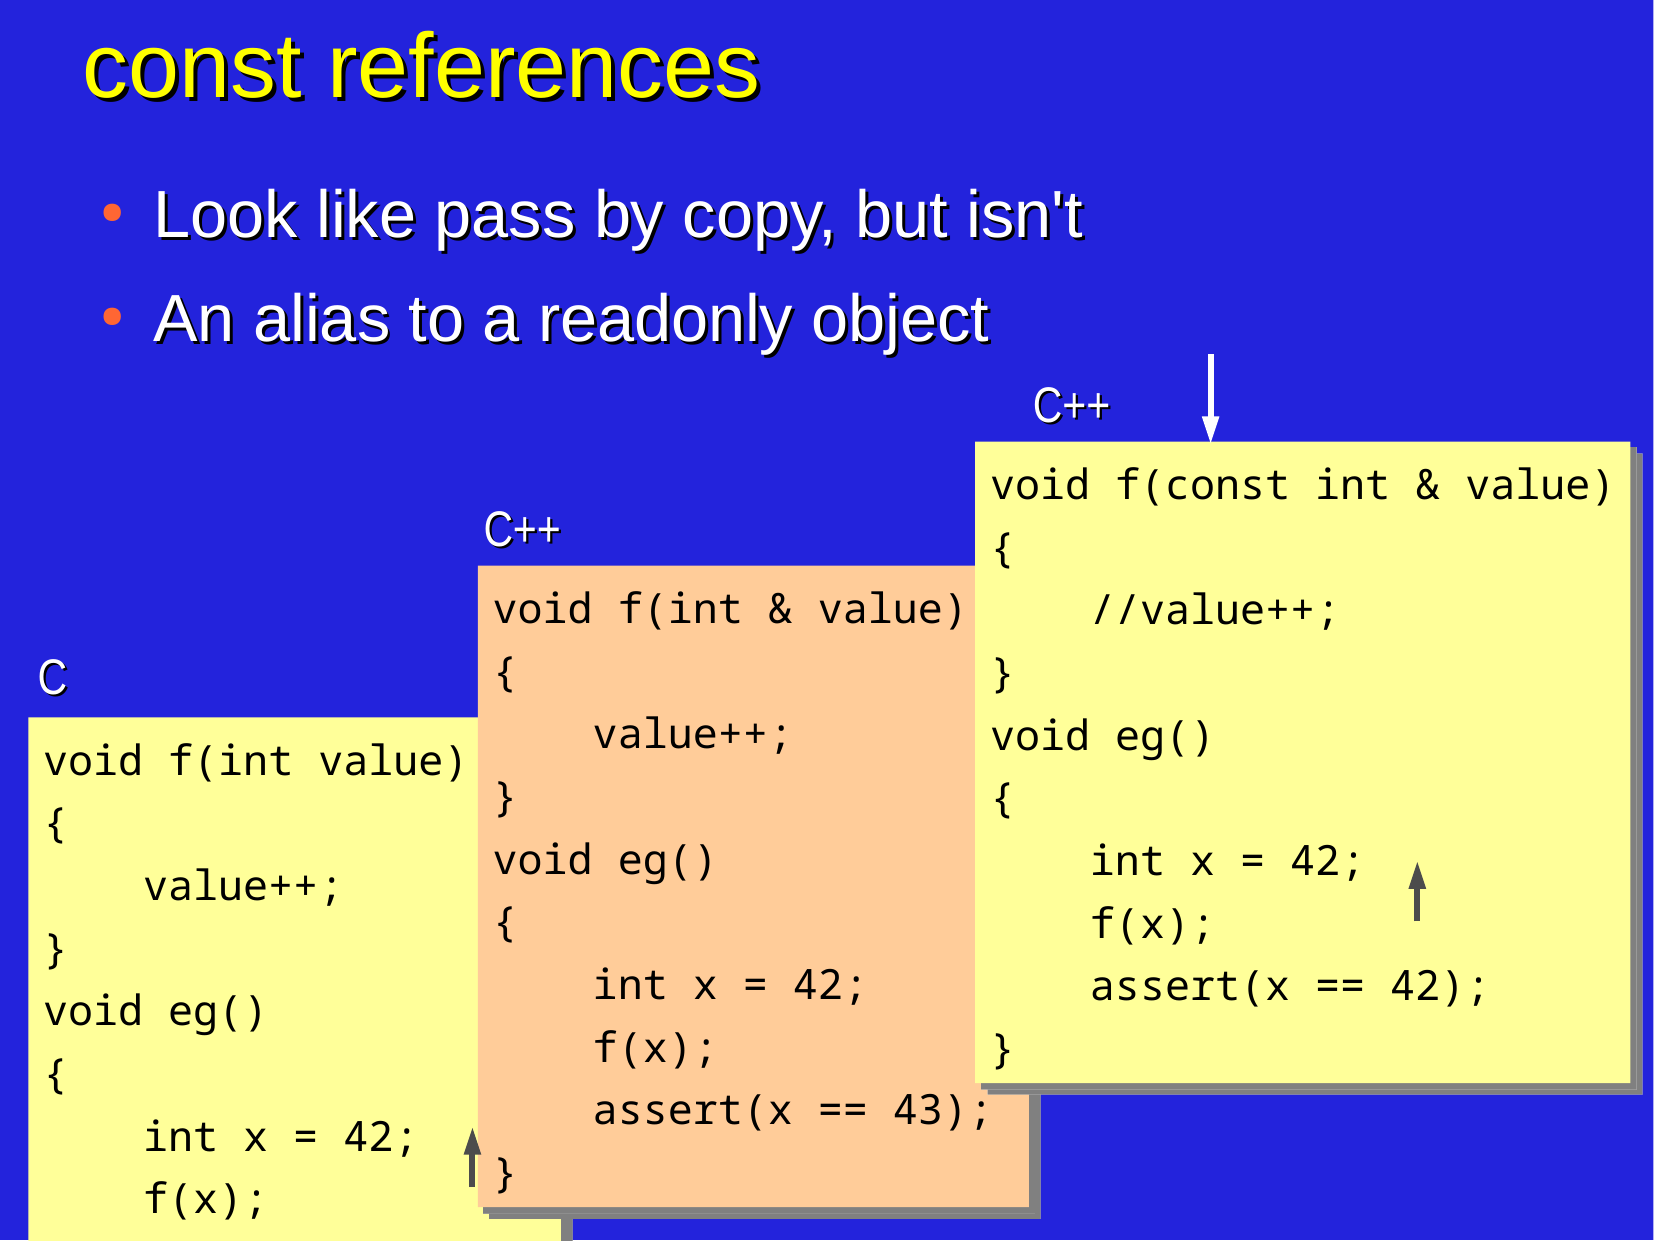

# const references
Look like pass by copy, but isn't
An alias to a readonly object
C++
void f(const int & value)
{
 //value++;
}
void eg()
{
 int x = 42;
 f(x);
 assert(x == 42);
}
C++
void f(int & value)
{
 value++;
}
void eg()
{
 int x = 42;
 f(x);
 assert(x == 43);
}
C
void f(int value)
{
 value++;
}
void eg()
{
 int x = 42;
 f(x);
 assert(x == 42);
}